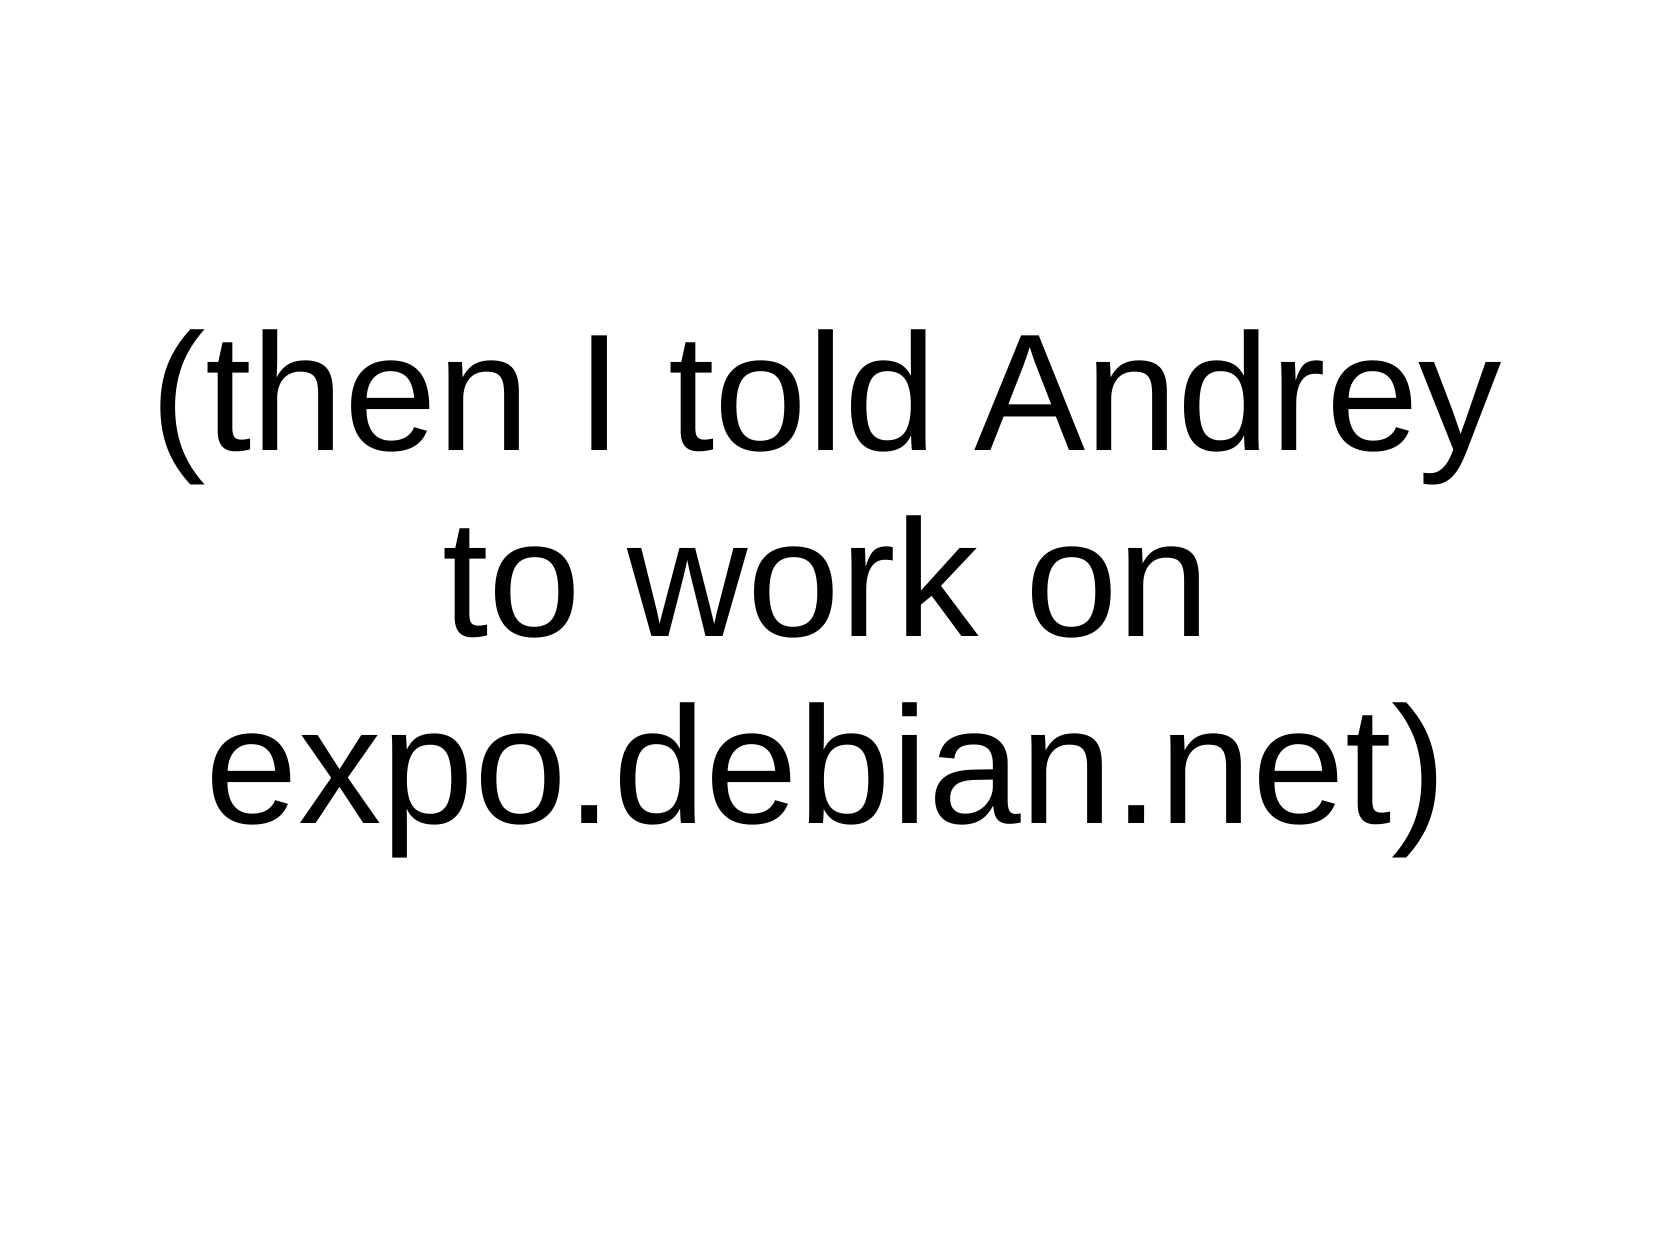

# (then I told Andrey to work on expo.debian.net)